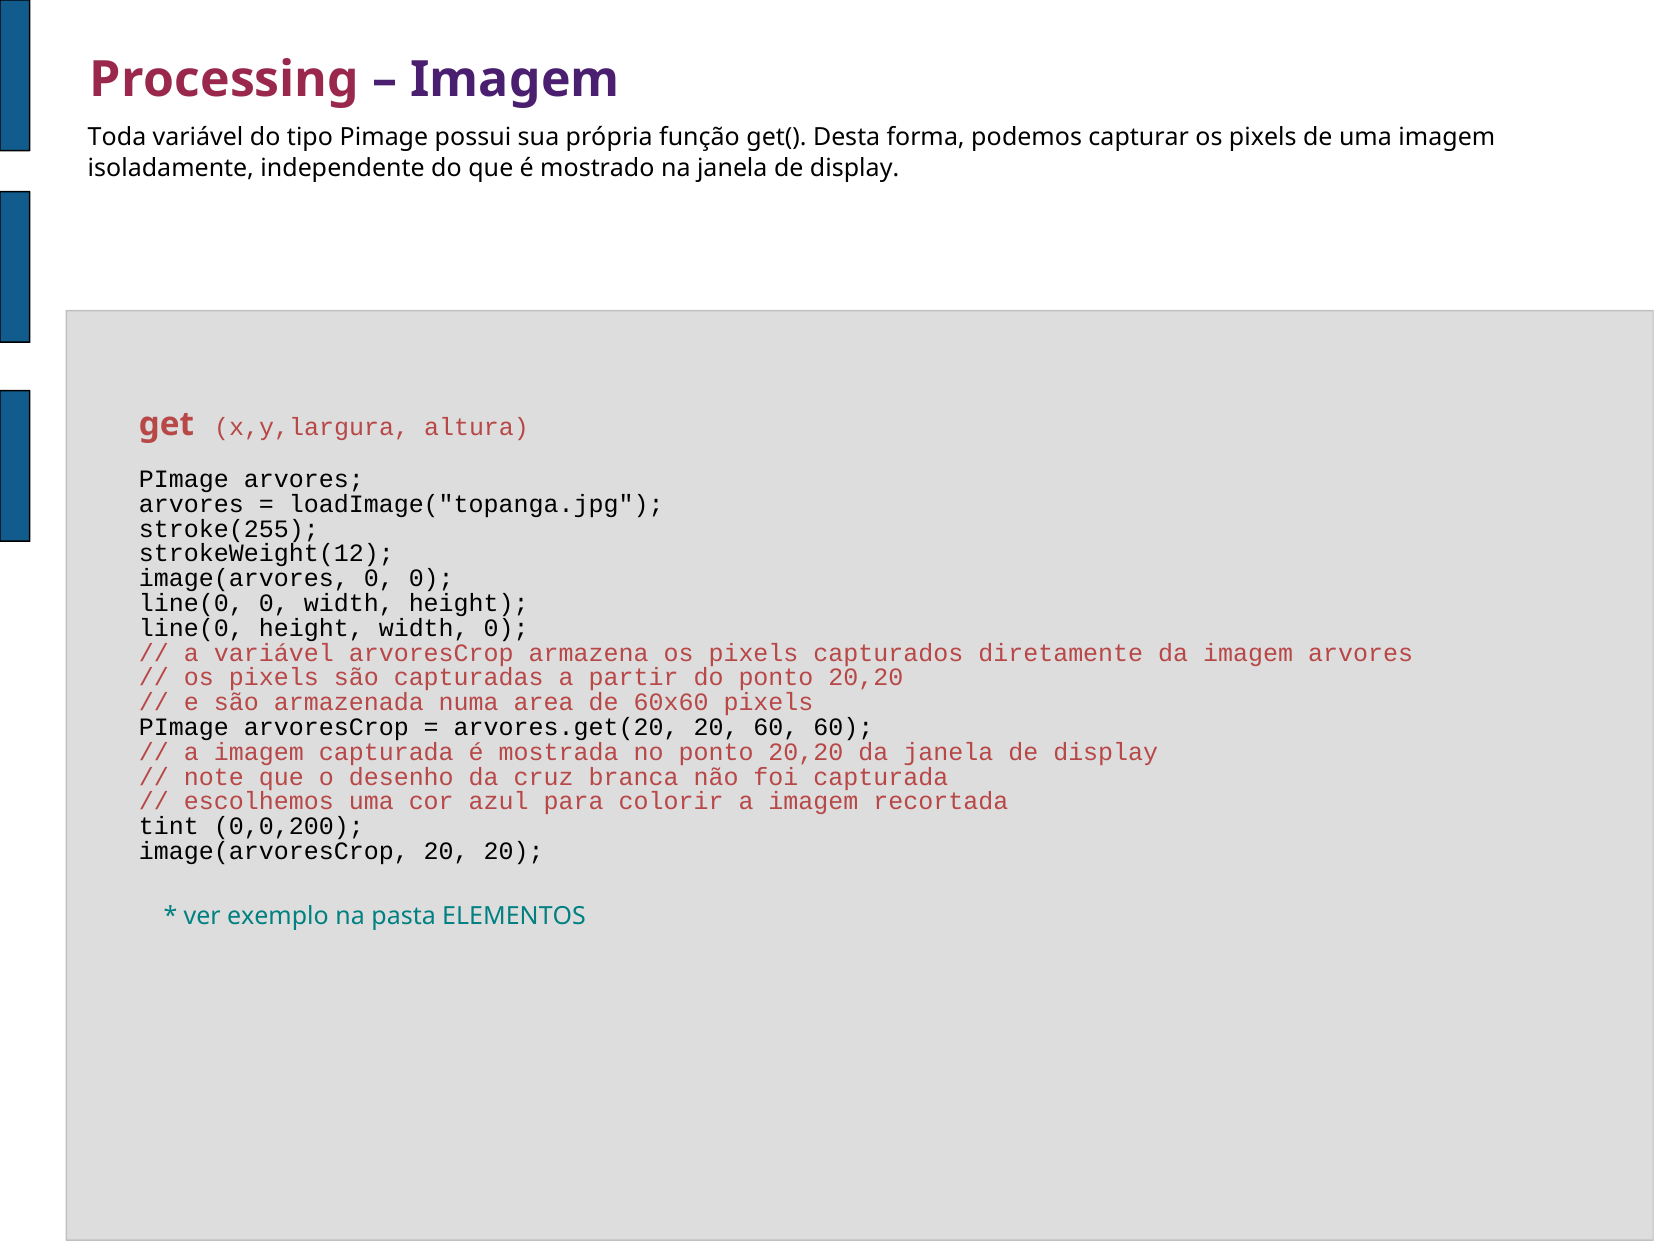

Processing – Imagem
Toda variável do tipo Pimage possui sua própria função get(). Desta forma, podemos capturar os pixels de uma imagem
isoladamente, independente do que é mostrado na janela de display.
get (x,y,largura, altura)
PImage arvores;
arvores = loadImage("topanga.jpg");
stroke(255);
strokeWeight(12);
image(arvores, 0, 0);
line(0, 0, width, height);
line(0, height, width, 0);
// a variável arvoresCrop armazena os pixels capturados diretamente da imagem arvores
// os pixels são capturadas a partir do ponto 20,20
// e são armazenada numa area de 60x60 pixels
PImage arvoresCrop = arvores.get(20, 20, 60, 60);
// a imagem capturada é mostrada no ponto 20,20 da janela de display
// note que o desenho da cruz branca não foi capturada
// escolhemos uma cor azul para colorir a imagem recortada
tint (0,0,200);
image(arvoresCrop, 20, 20);
* ver exemplo na pasta ELEMENTOS